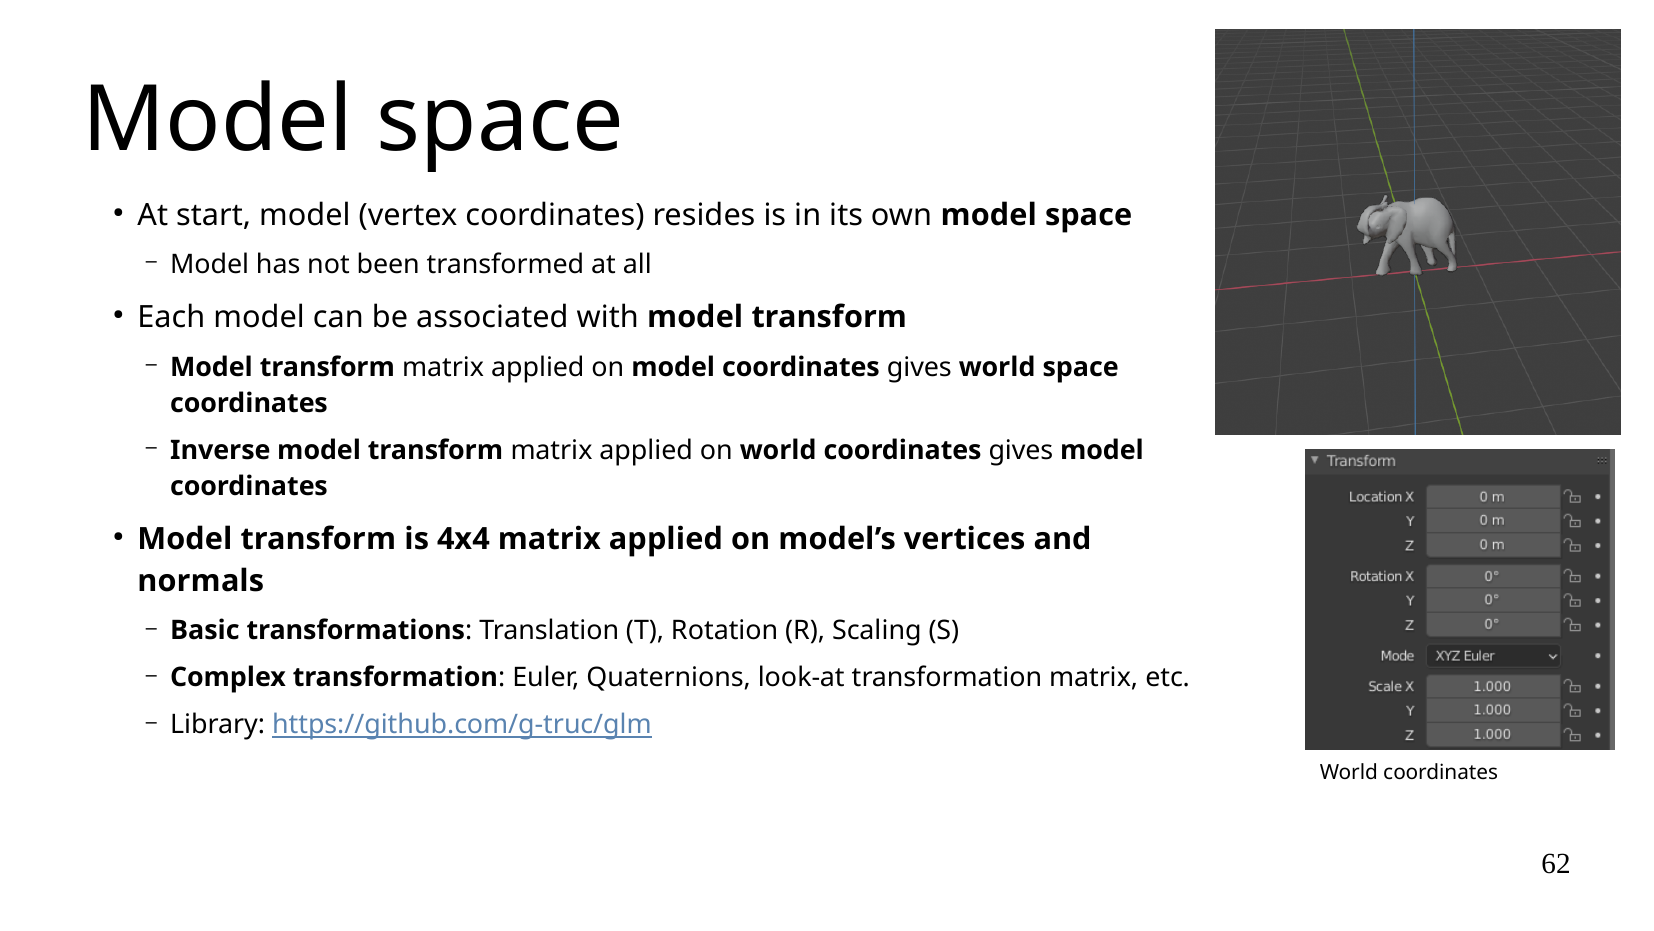

# Model space
At start, model (vertex coordinates) resides is in its own model space
Model has not been transformed at all
Each model can be associated with model transform
Model transform matrix applied on model coordinates gives world space coordinates
Inverse model transform matrix applied on world coordinates gives model coordinates
Model transform is 4x4 matrix applied on model’s vertices and normals
Basic transformations: Translation (T), Rotation (R), Scaling (S)
Complex transformation: Euler, Quaternions, look-at transformation matrix, etc.
Library: https://github.com/g-truc/glm
World coordinates
62